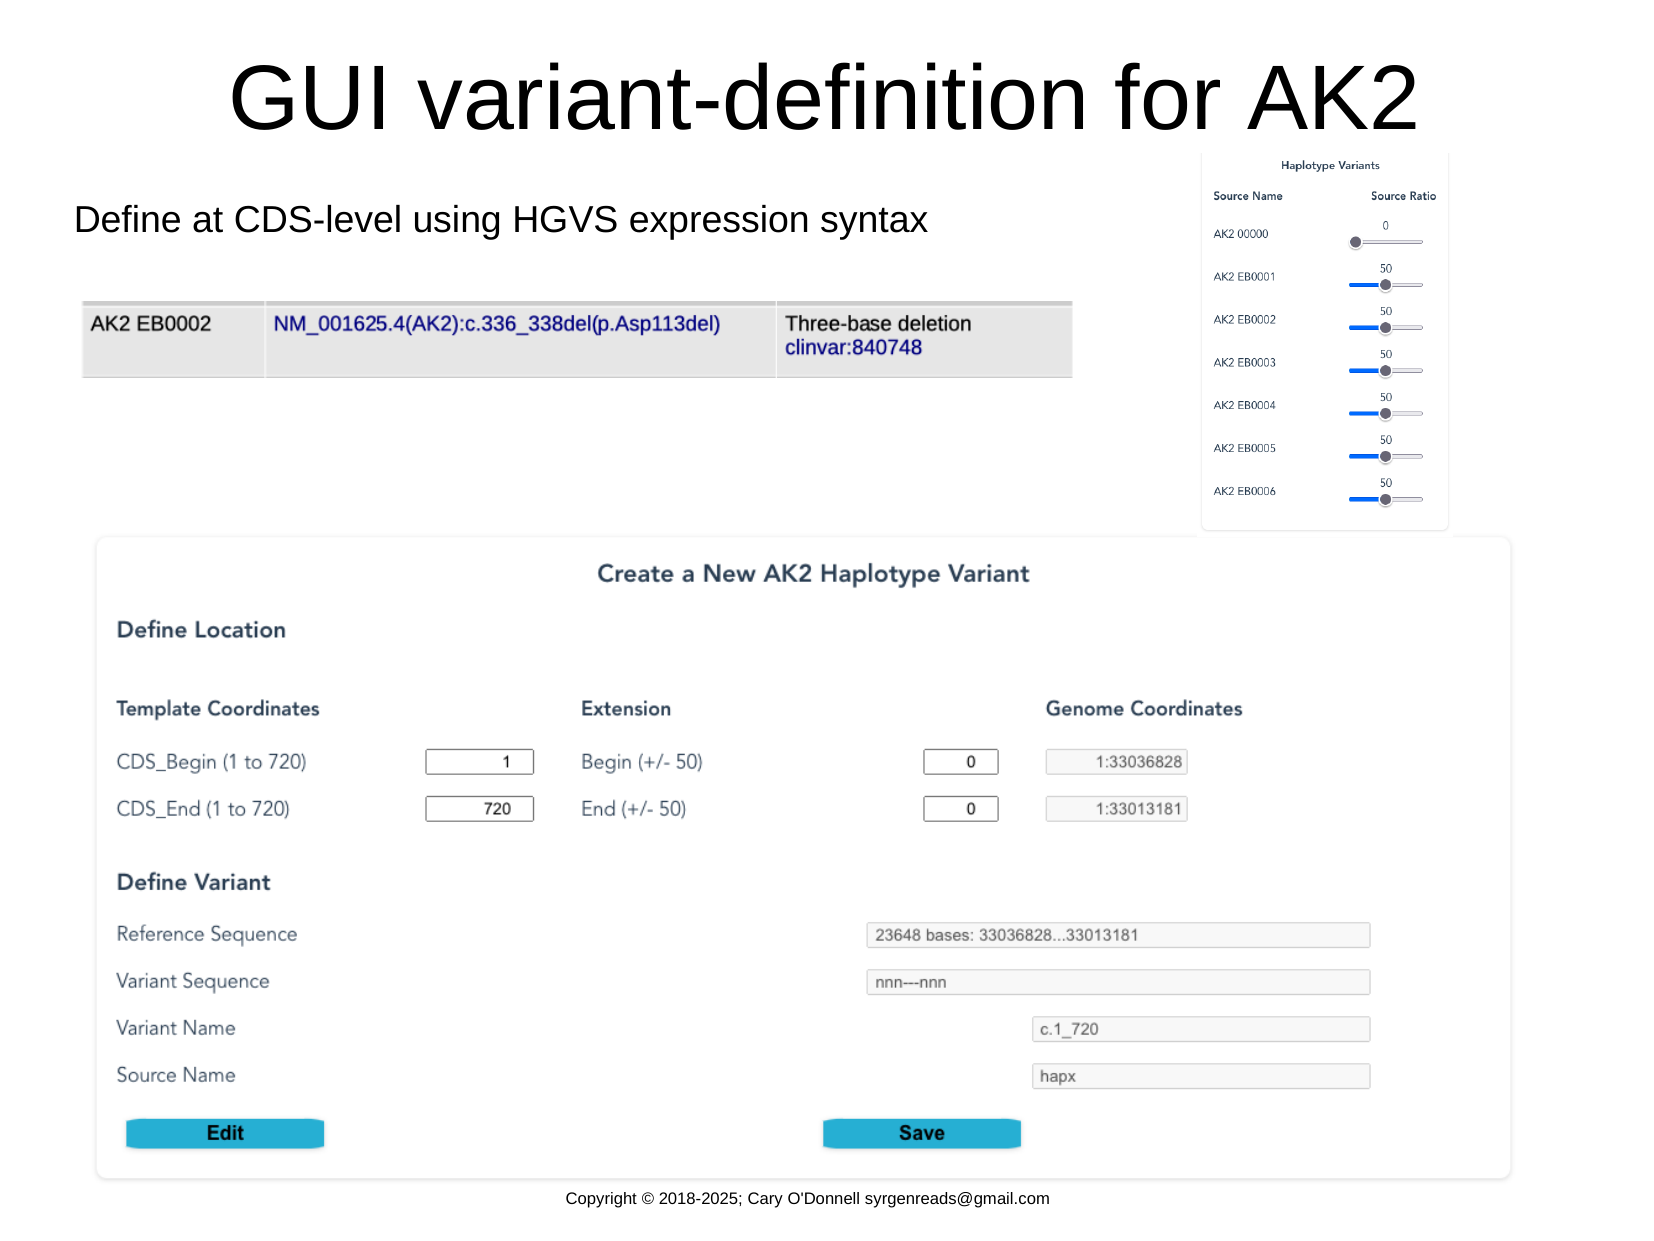

# GUI variant-definition for AK2
Define at CDS-level using HGVS expression syntax